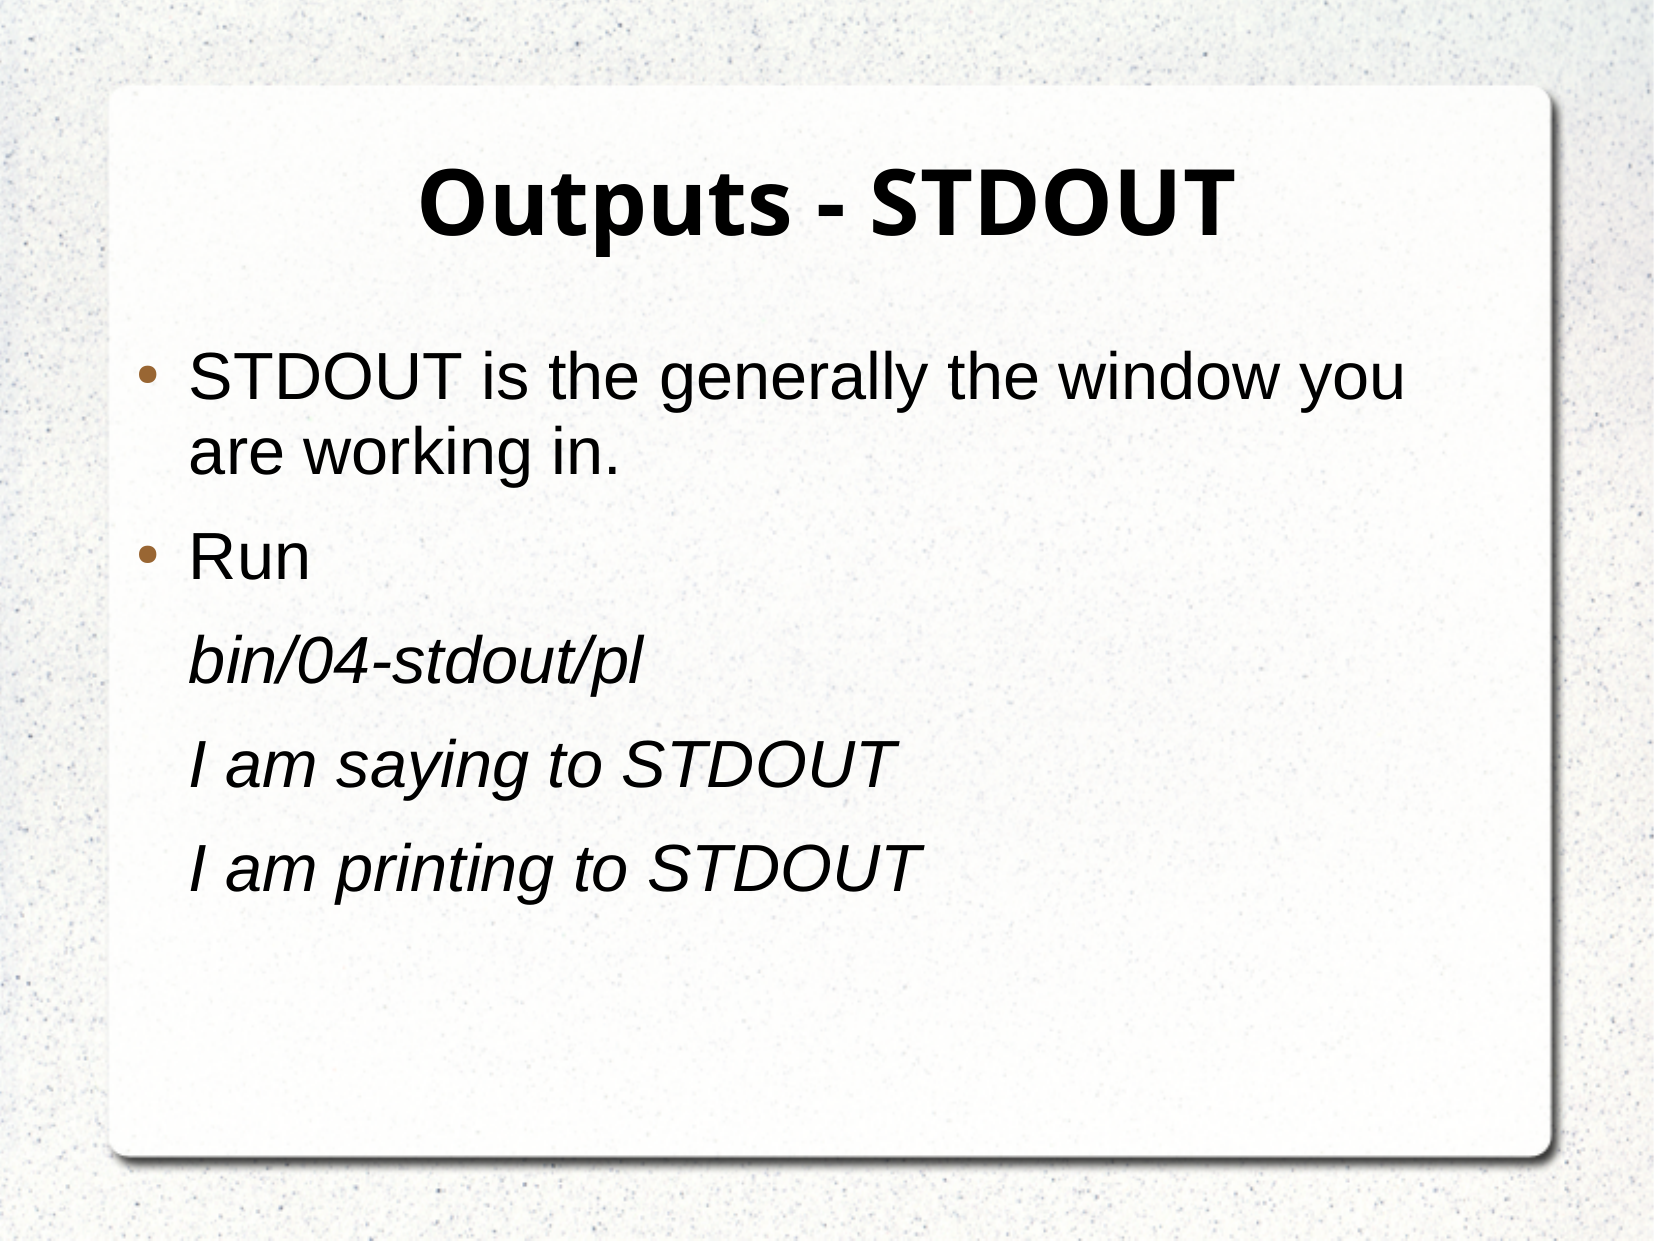

# Outputs - STDOUT
STDOUT is the generally the window you are working in.
Run
bin/04-stdout/pl
I am saying to STDOUT
I am printing to STDOUT